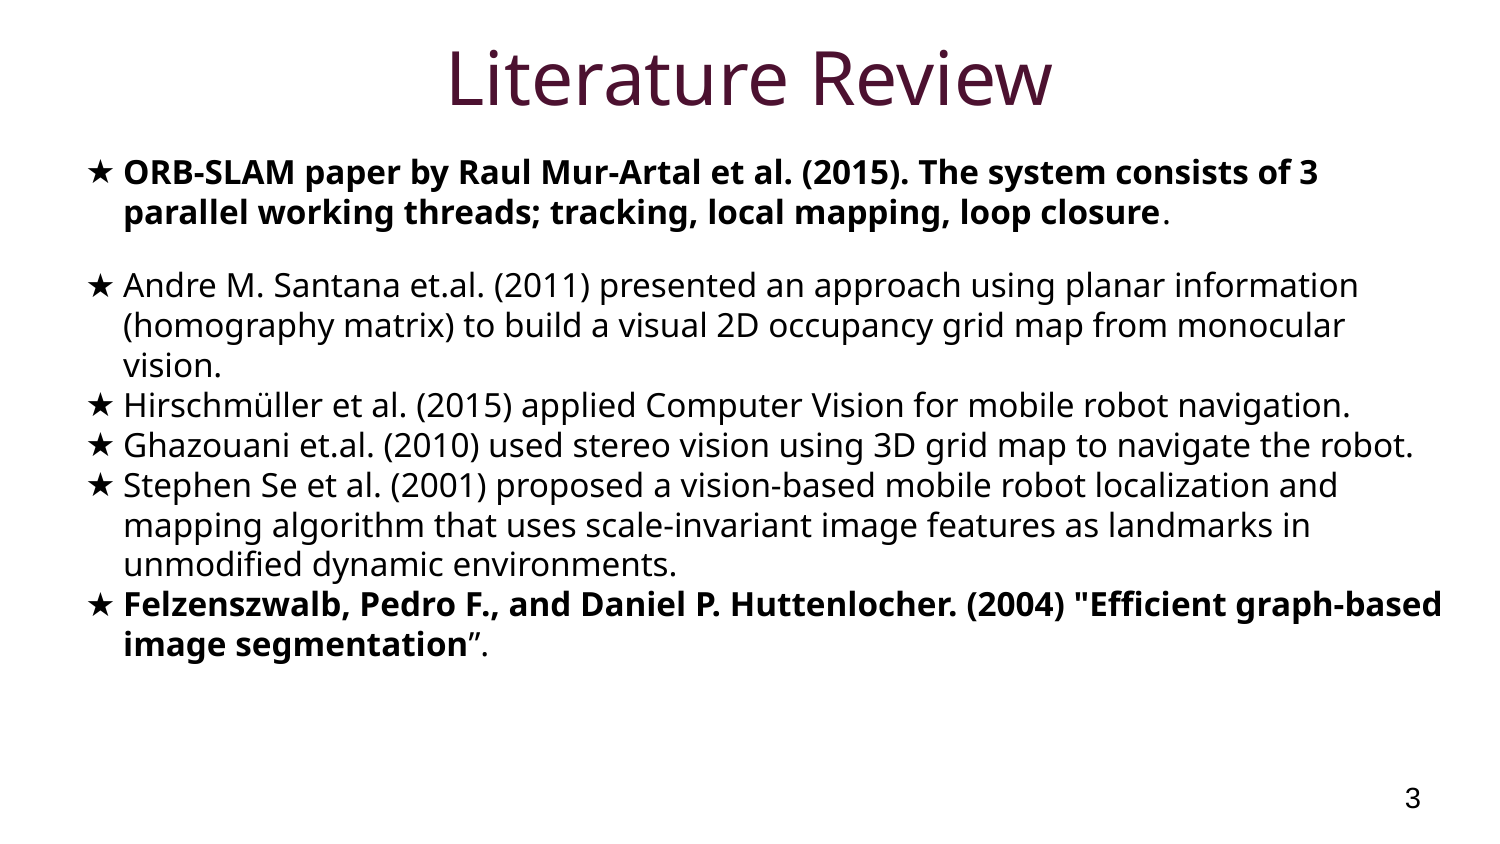

# Literature Review
ORB-SLAM paper by Raul Mur-Artal et al. (2015). The system consists of 3 parallel working threads; tracking, local mapping, loop closure.
Andre M. Santana et.al. (2011) presented an approach using planar information (homography matrix) to build a visual 2D occupancy grid map from monocular vision.
Hirschmüller et al. (2015) applied Computer Vision for mobile robot navigation.
Ghazouani et.al. (2010) used stereo vision using 3D grid map to navigate the robot.
Stephen Se et al. (2001) proposed a vision-based mobile robot localization and mapping algorithm that uses scale-invariant image features as landmarks in unmodified dynamic environments.
Felzenszwalb, Pedro F., and Daniel P. Huttenlocher. (2004) "Efficient graph-based image segmentation”.